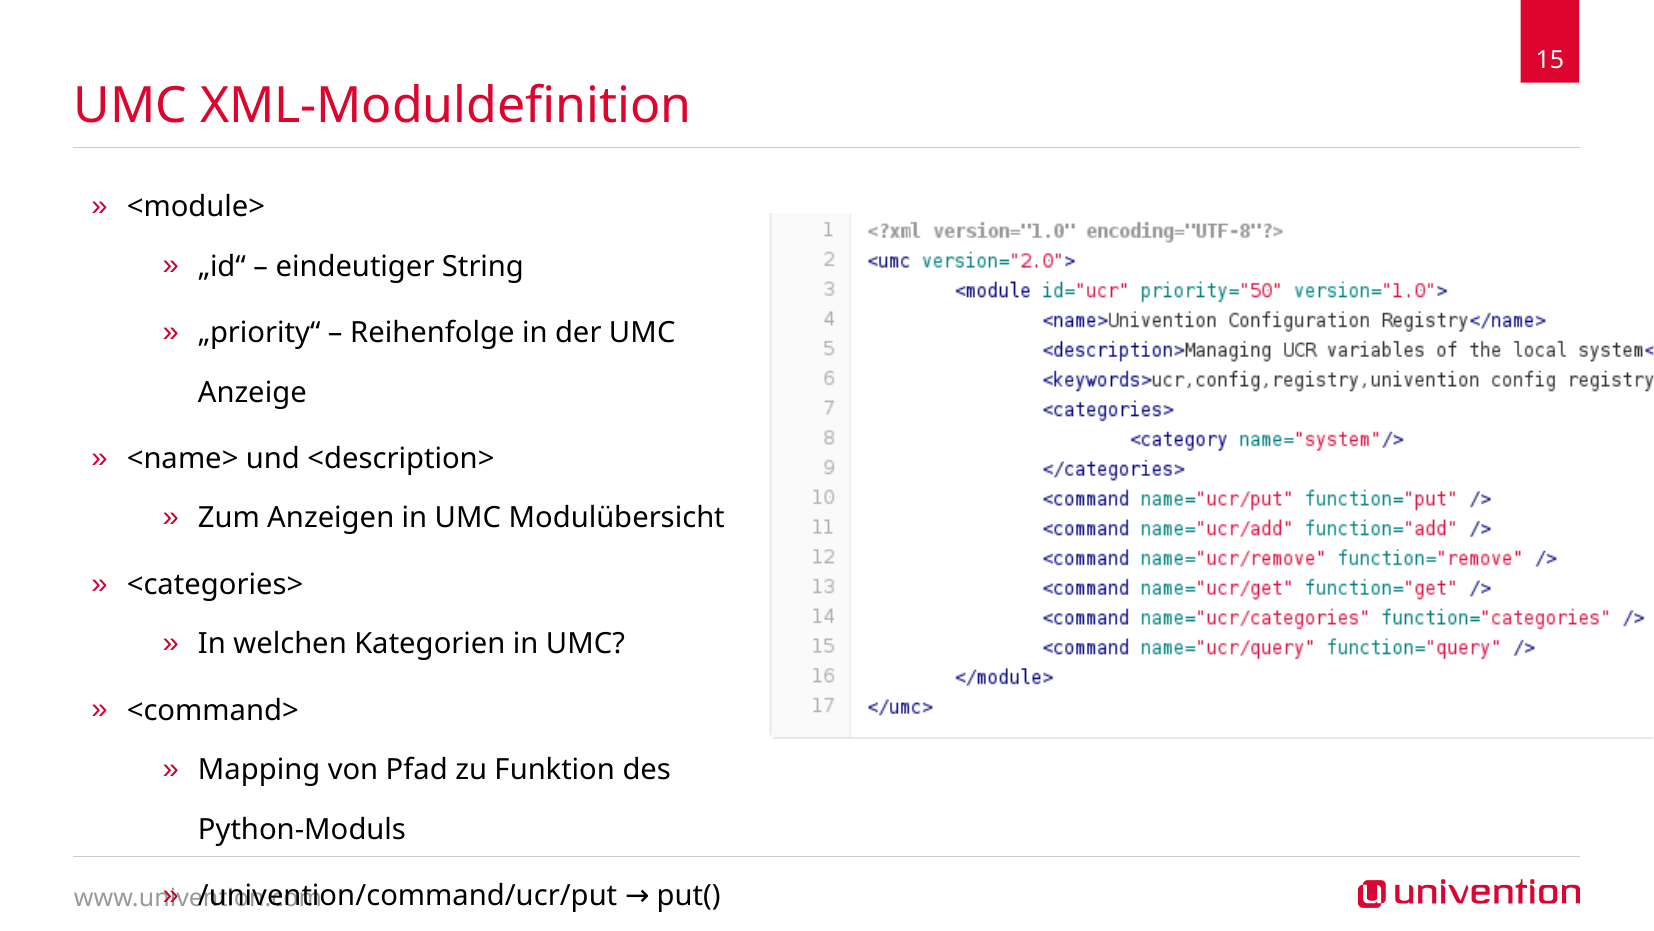

# UMC XML-Moduldefinition
<module>
„id“ – eindeutiger String
„priority“ – Reihenfolge in der UMC Anzeige
<name> und <description>
Zum Anzeigen in UMC Modulübersicht
<categories>
In welchen Kategorien in UMC?
<command>
Mapping von Pfad zu Funktion des Python-Moduls
/univention/command/ucr/put → put()
/univention/upload/ucr/put → put()